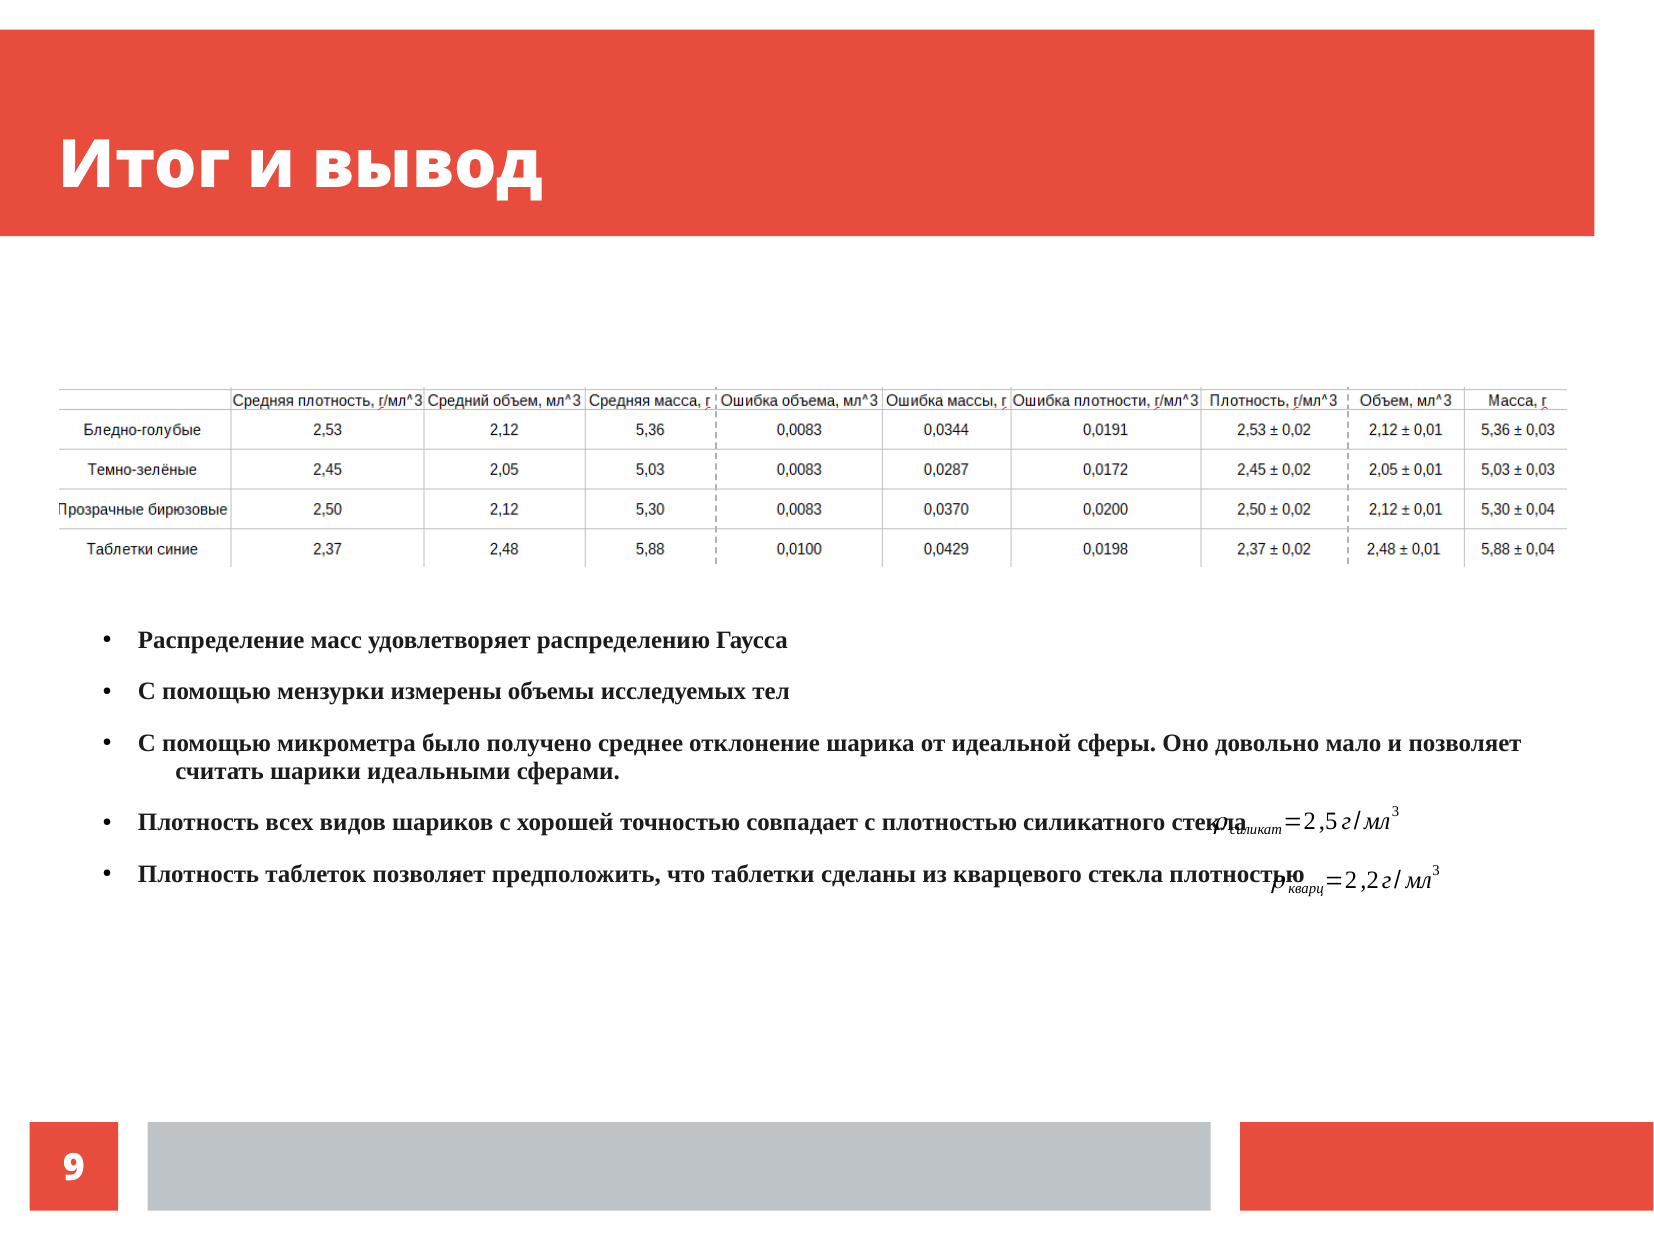

# Итог и вывод
Распределение масс удовлетворяет распределению Гаусса
С помощью мензурки измерены объемы исследуемых тел
С помощью микрометра было получено среднее отклонение шарика от идеальной сферы. Оно довольно мало и позволяет считать шарики идеальными сферами.
Плотность всех видов шариков с хорошей точностью совпадает с плотностью силикатного стекла
Плотность таблеток позволяет предположить, что таблетки сделаны из кварцевого стекла плотностью
9